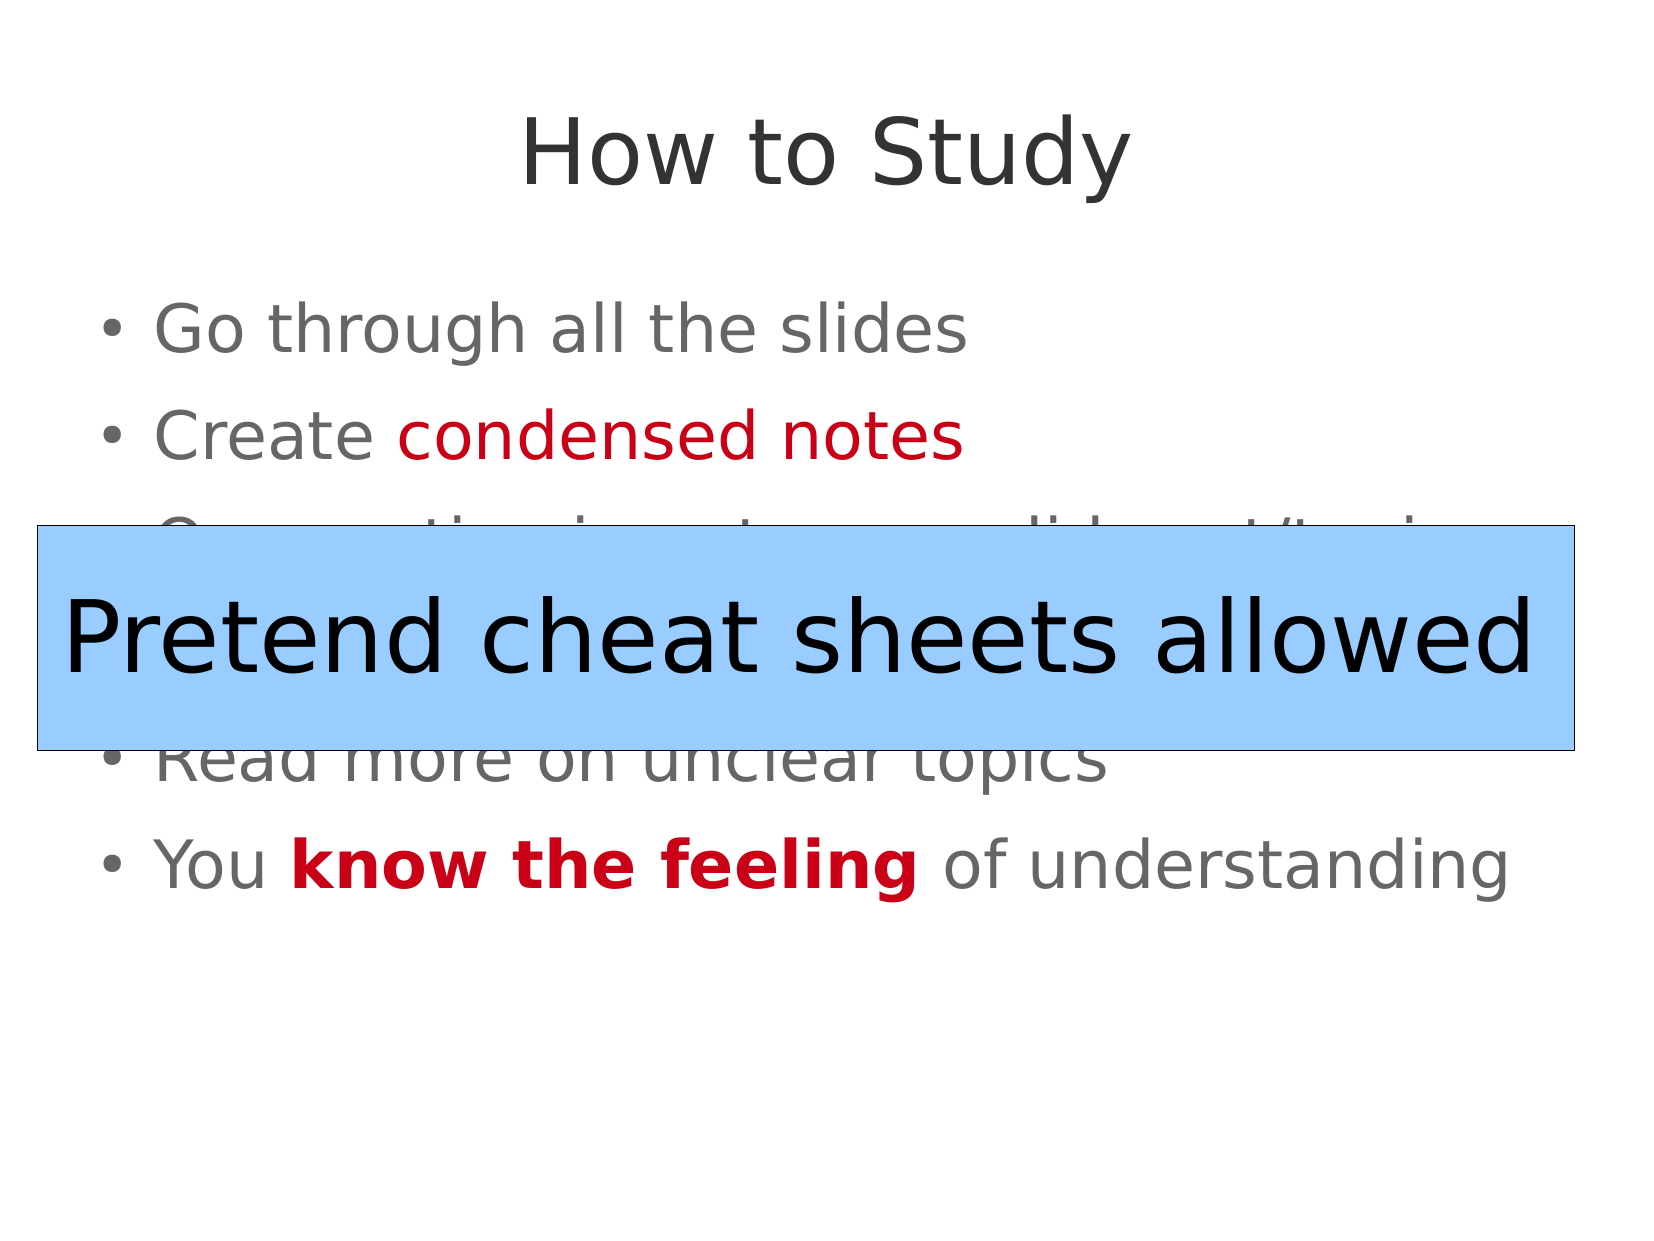

# How to Study
Go through all the slides
Create condensed notes
One section in notes per slide set/topic
Study your few sheets
Read more on unclear topics
You know the feeling of understanding
Pretend cheat sheets allowed